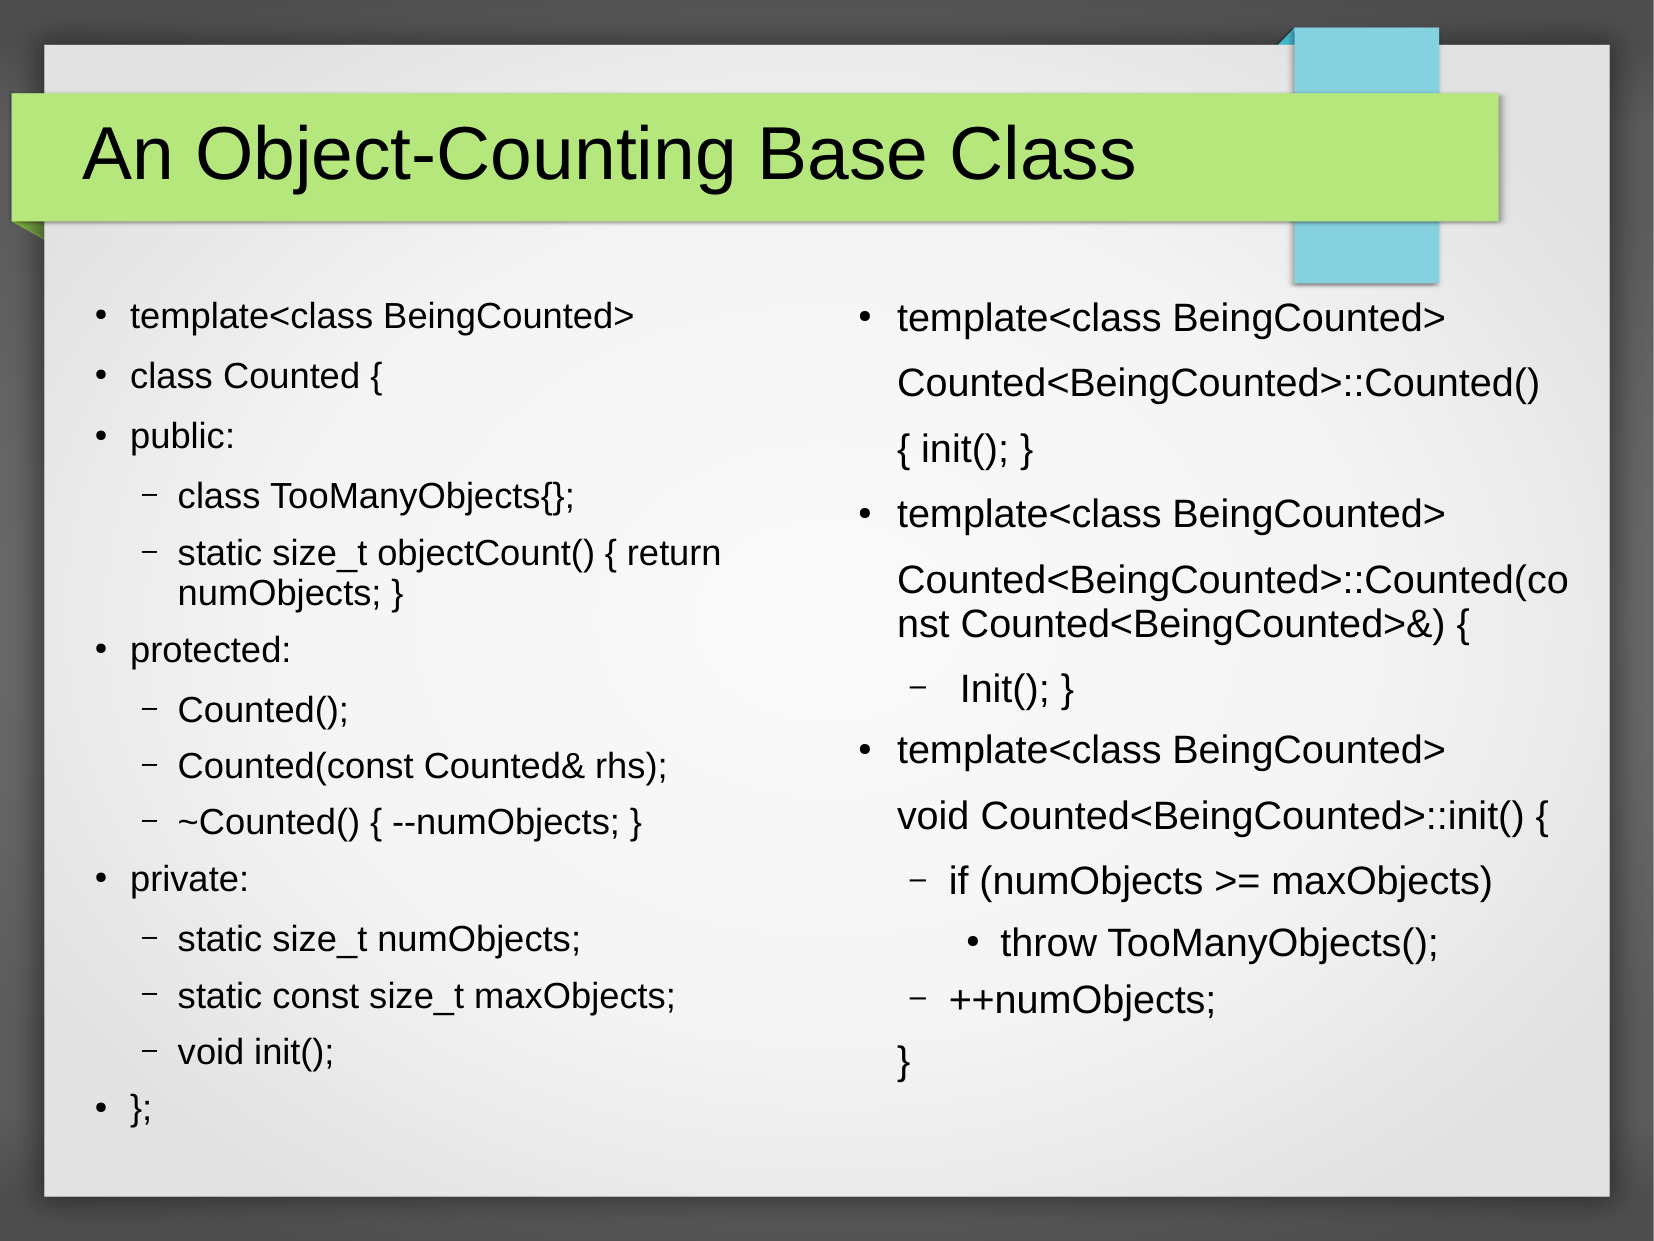

# An Object-Counting Base Class
template<class BeingCounted>
class Counted {
public:
class TooManyObjects{};
static size_t objectCount() { return numObjects; }
protected:
Counted();
Counted(const Counted& rhs);
~Counted() { --numObjects; }
private:
static size_t numObjects;
static const size_t maxObjects;
void init();
};
template<class BeingCounted>
Counted<BeingCounted>::Counted()
{ init(); }
template<class BeingCounted>
Counted<BeingCounted>::Counted(const Counted<BeingCounted>&) {
 Init(); }
template<class BeingCounted>
void Counted<BeingCounted>::init() {
if (numObjects >= maxObjects)
throw TooManyObjects();
++numObjects;
}